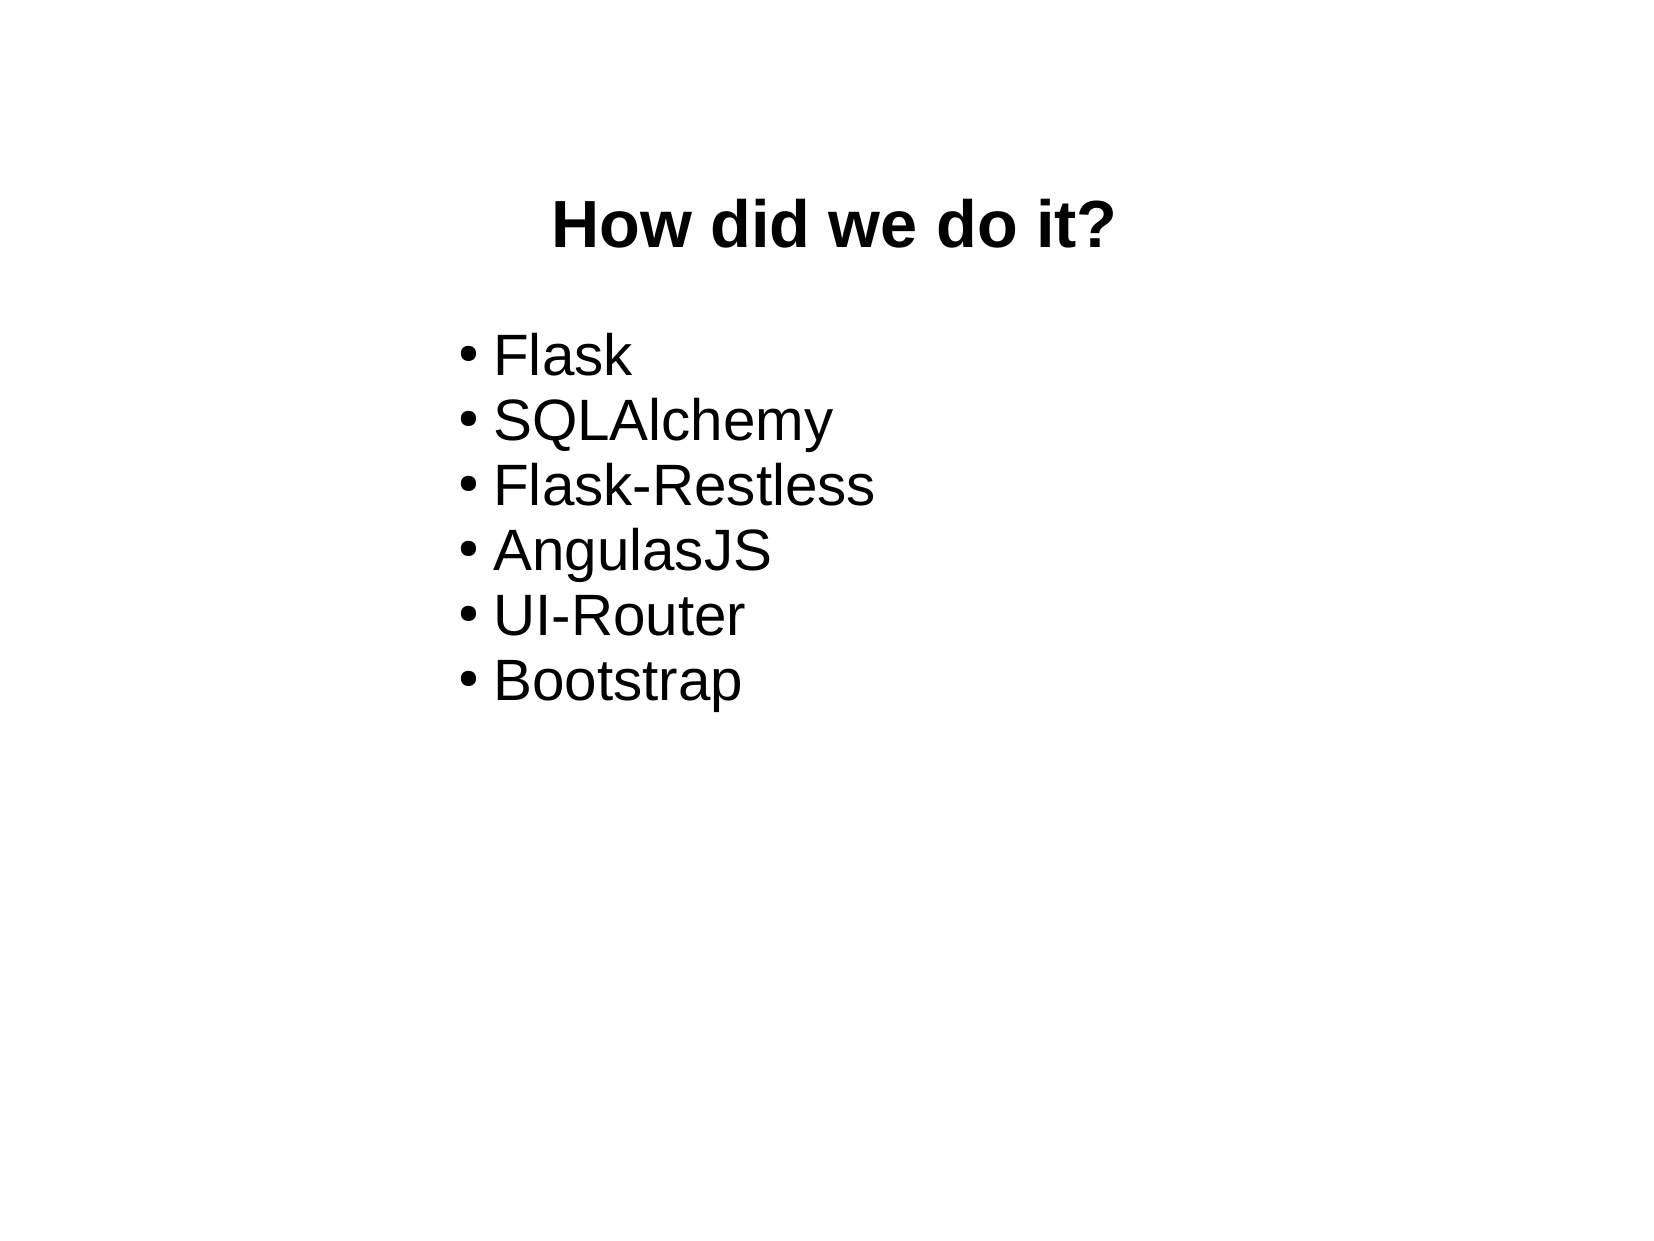

How did we do it?
Flask
SQLAlchemy
Flask-Restless
AngulasJS
UI-Router
Bootstrap